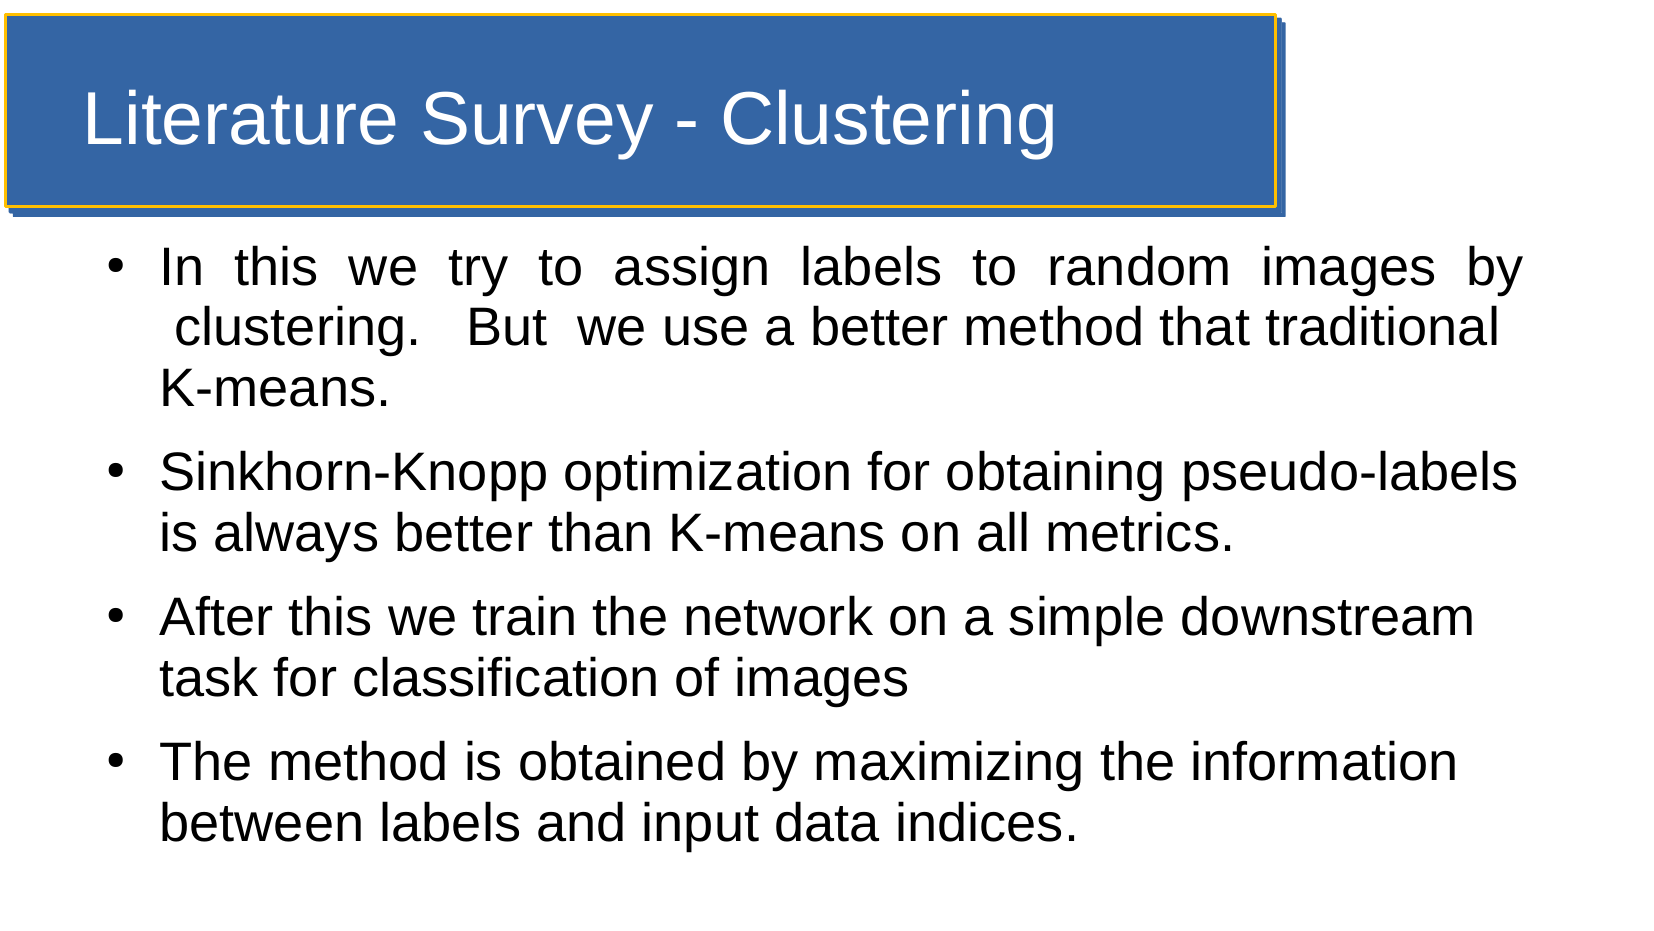

# Literature Survey - Clustering
In this we try to assign labels to random images by clustering. But we use a better method that traditional K-means.
Sinkhorn-Knopp optimization for obtaining pseudo-labels is always better than K-means on all metrics.
After this we train the network on a simple downstream task for classification of images
The method is obtained by maximizing the information between labels and input data indices.